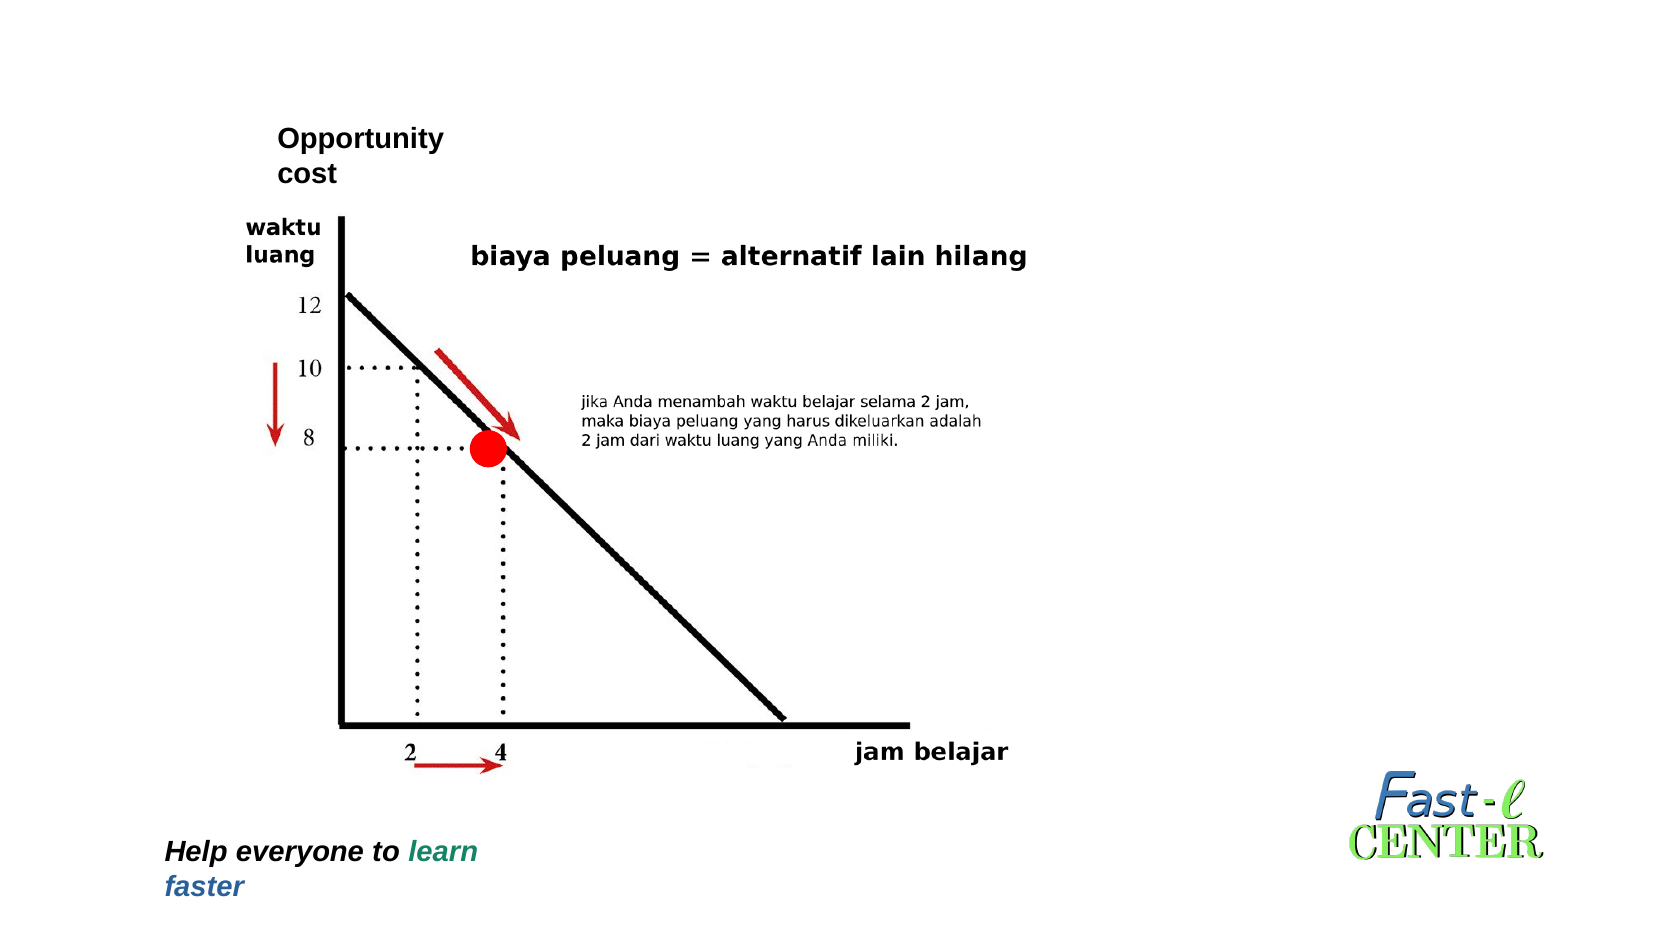

Opportunity cost
Help everyone to learn faster